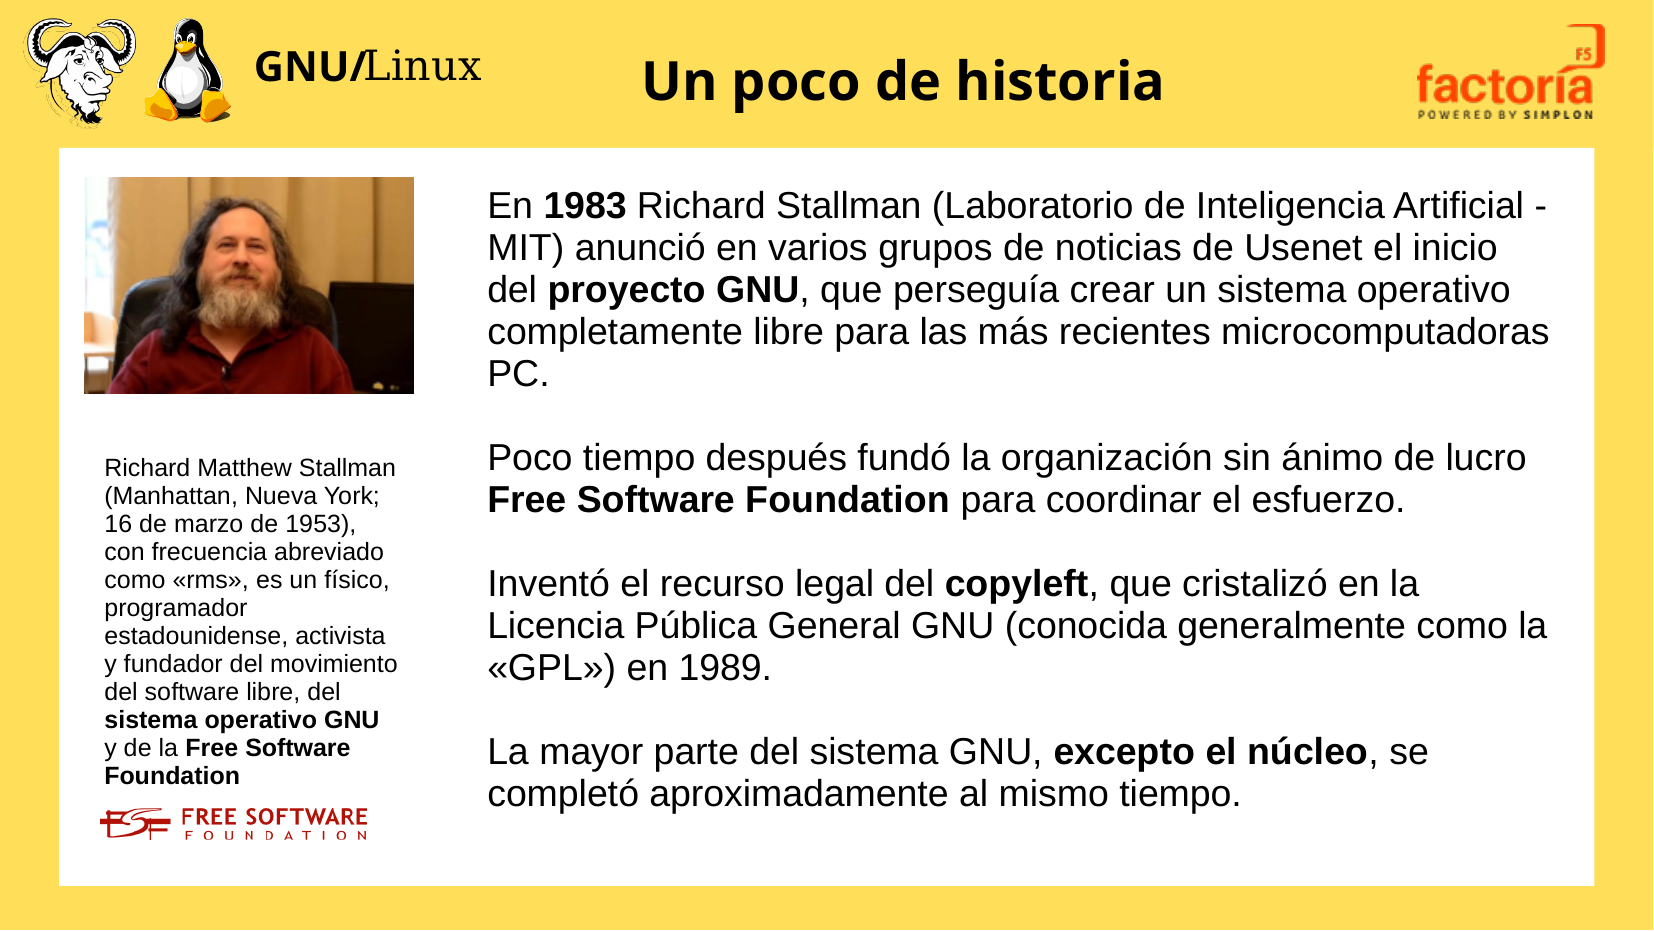

GNU/
Un poco de historia
# Linux
En 1983 Richard Stallman (Laboratorio de Inteligencia Artificial - MIT) anunció en varios grupos de noticias de Usenet el inicio del proyecto GNU, que perseguía crear un sistema operativo completamente libre para las más recientes microcomputadoras PC.
Poco tiempo después fundó la organización sin ánimo de lucro Free Software Foundation para coordinar el esfuerzo.
Inventó el recurso legal del copyleft, que cristalizó en la Licencia Pública General GNU (conocida generalmente como la «GPL») en 1989.
La mayor parte del sistema GNU, excepto el núcleo, se completó aproximadamente al mismo tiempo.
Richard Matthew Stallman (Manhattan, Nueva York; 16 de marzo de 1953), con frecuencia abreviado como «rms»,​ es un físico, programador estadounidense, activista y fundador del movimiento del software libre, del sistema operativo GNU y de la Free Software Foundation